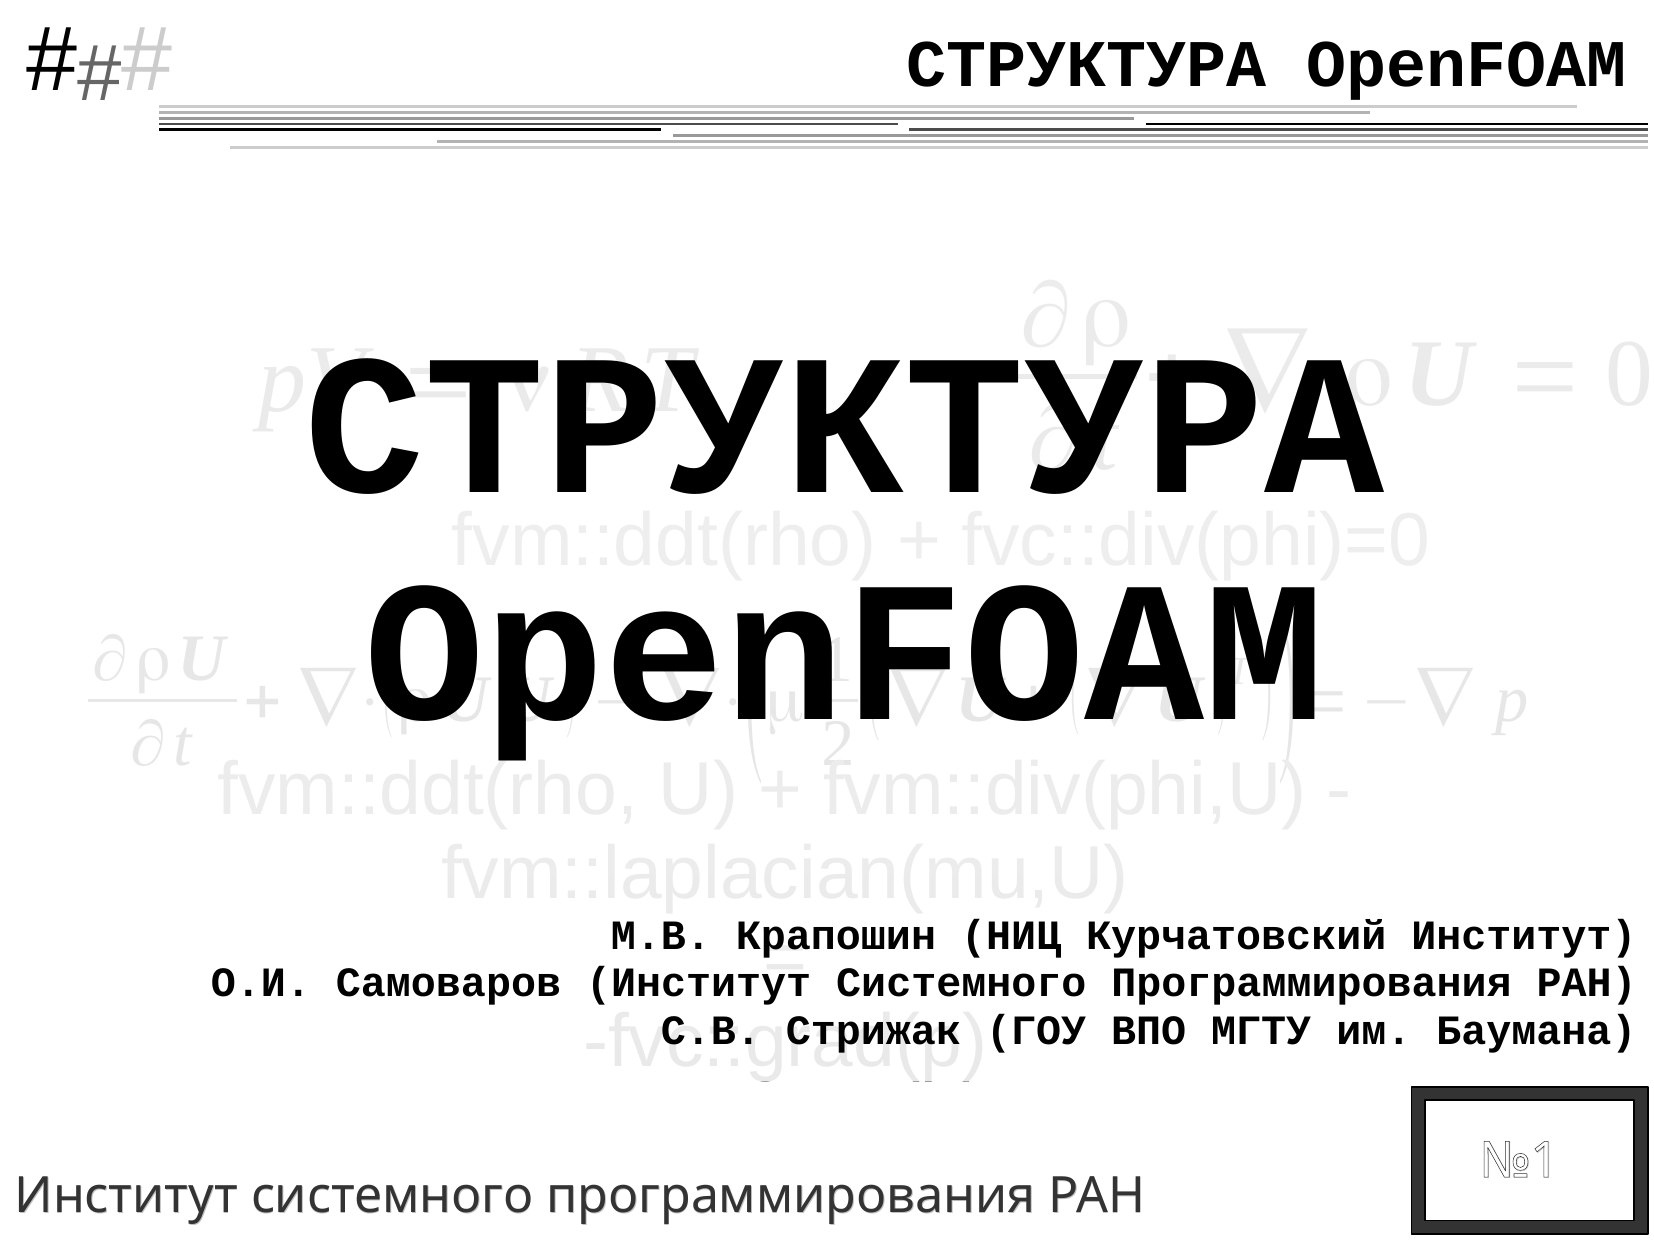

СТРУКТУРА
OpenFOAM
М.В. Крапошин (НИЦ Курчатовский Институт)
О.И. Самоваров (Институт Системного Программирования РАН)
С.В. Стрижак (ГОУ ВПО МГТУ им. Баумана)